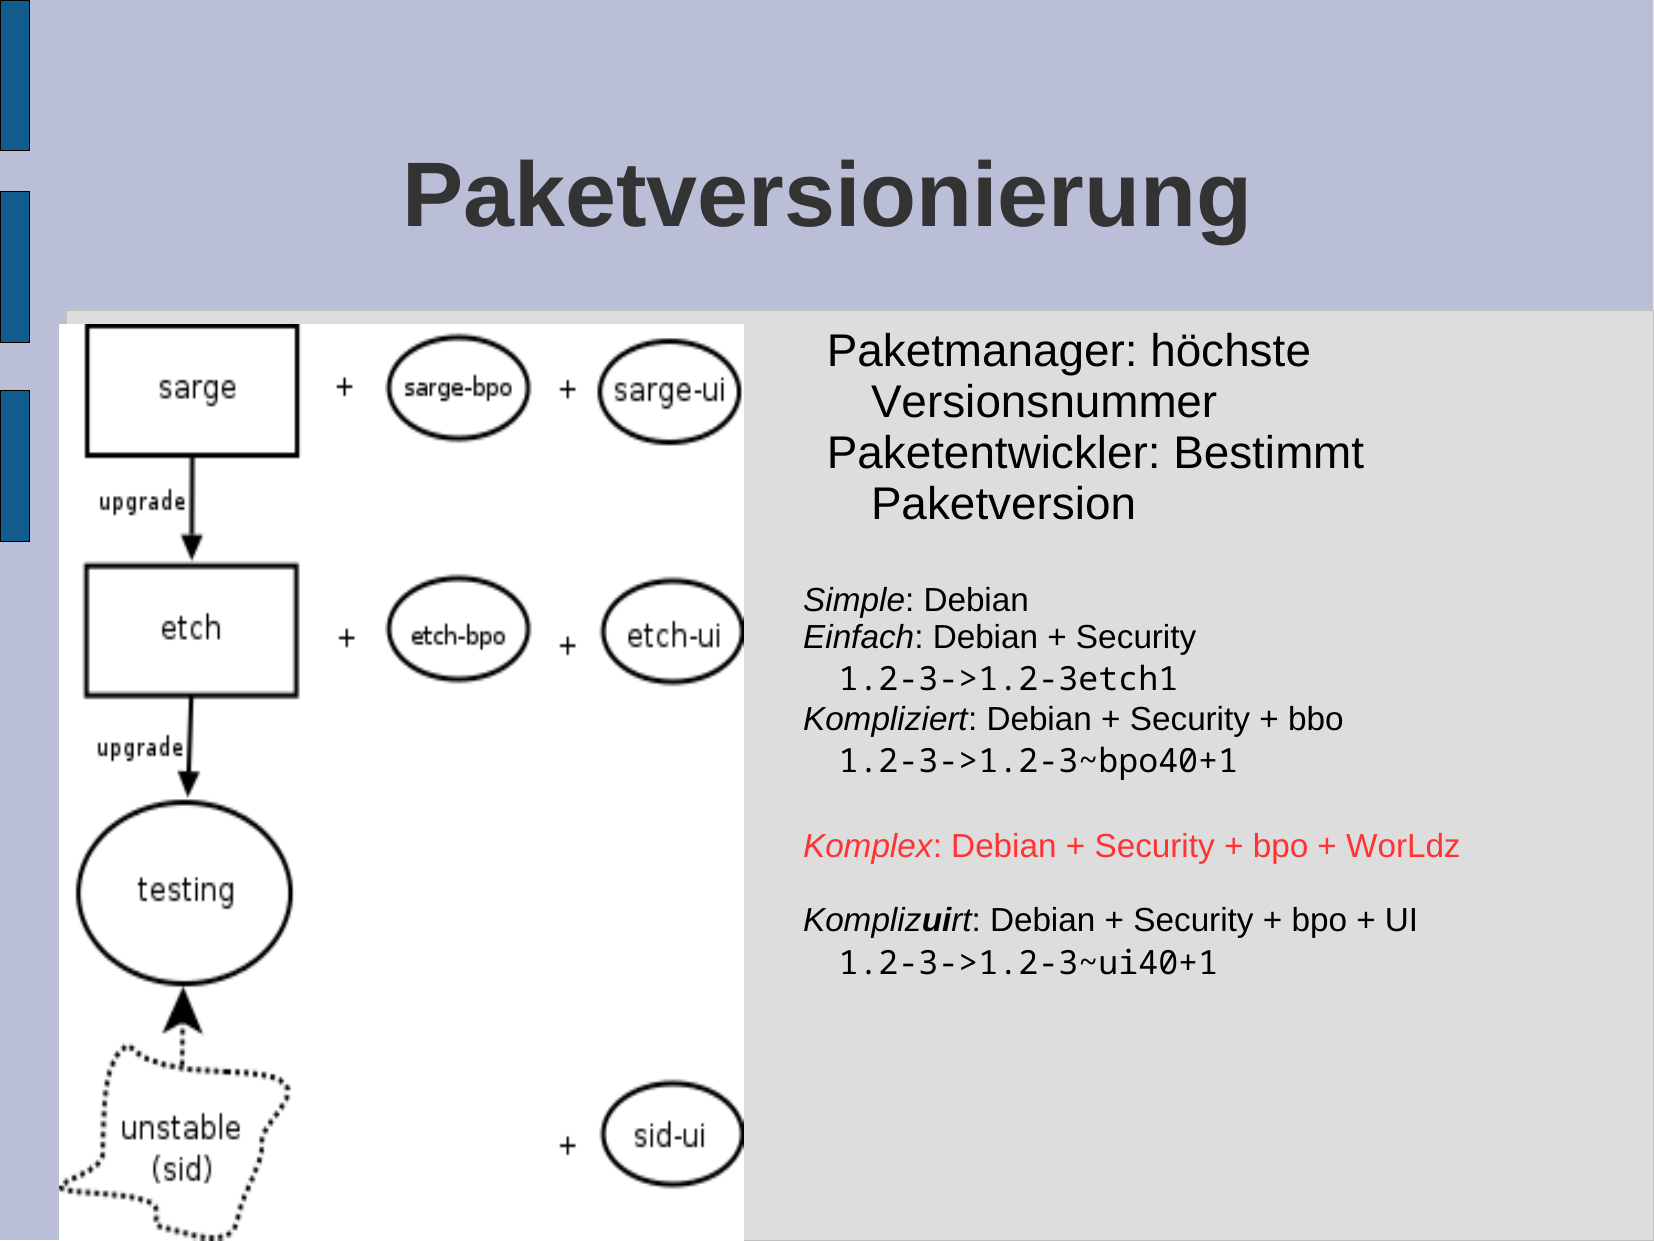

# Paketversionierung
Paketmanager: höchste Versionsnummer
Paketentwickler: Bestimmt Paketversion
Simple: Debian
Einfach: Debian + Security
1.2-3->1.2-3etch1
Kompliziert: Debian + Security + bbo
1.2-3->1.2-3~bpo40+1
Komplex: Debian + Security + bpo + WorLdz
Komplizuirt: Debian + Security + bpo + UI
1.2-3->1.2-3~ui40+1